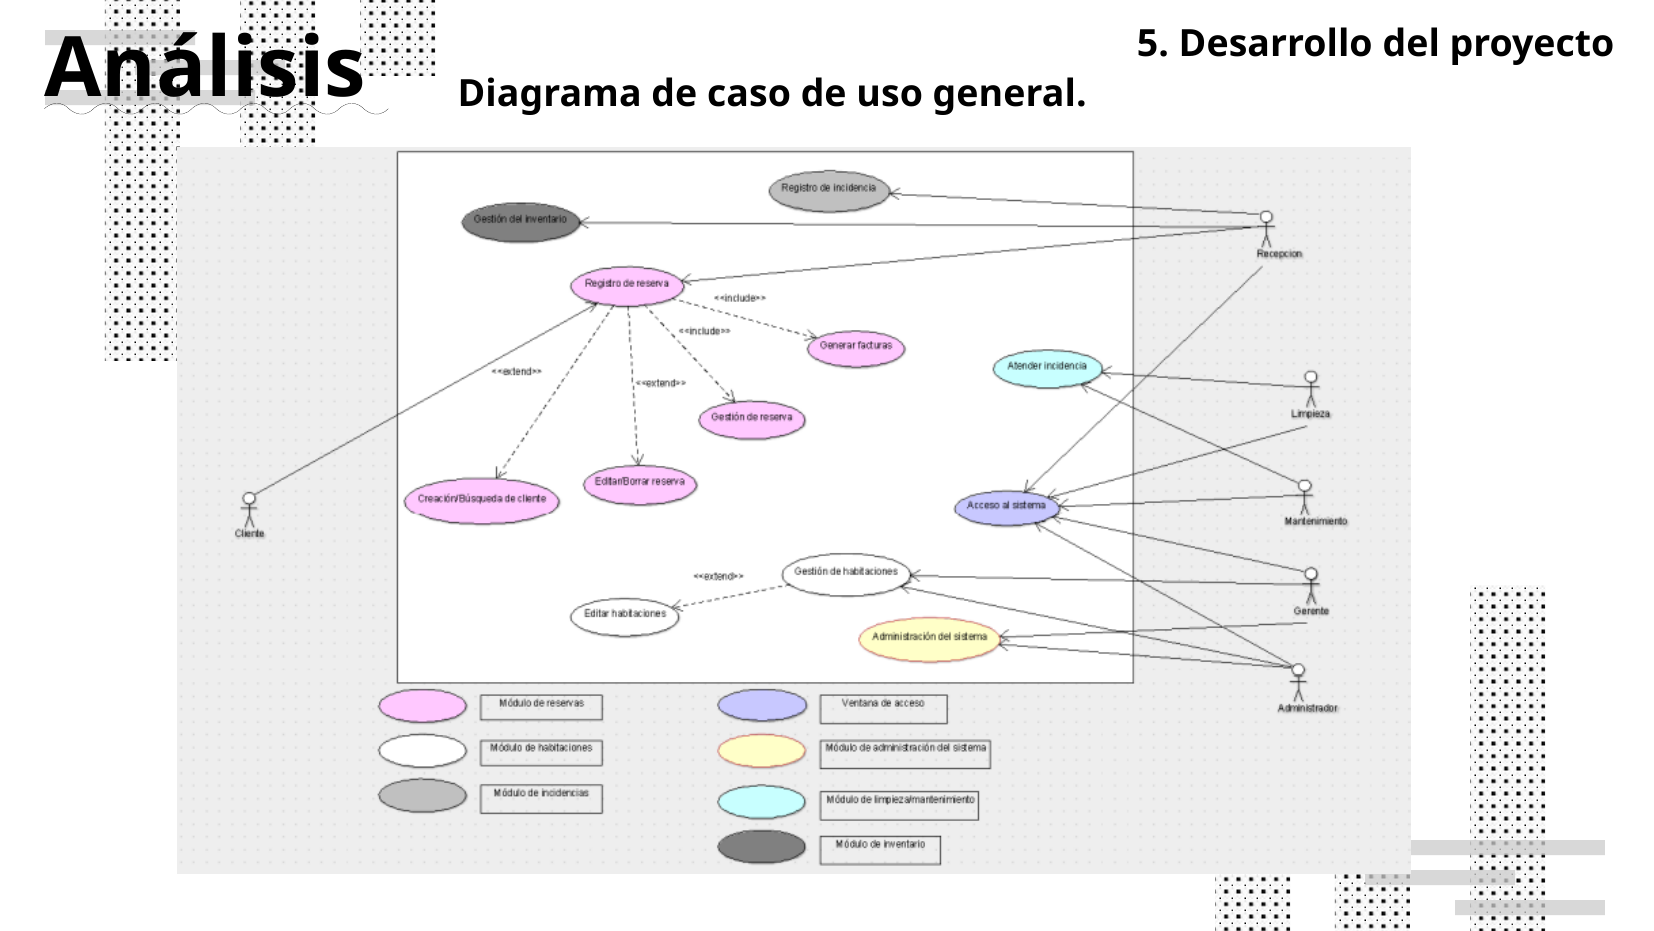

Análisis
5. Desarrollo del proyecto
Diagrama de caso de uso general.